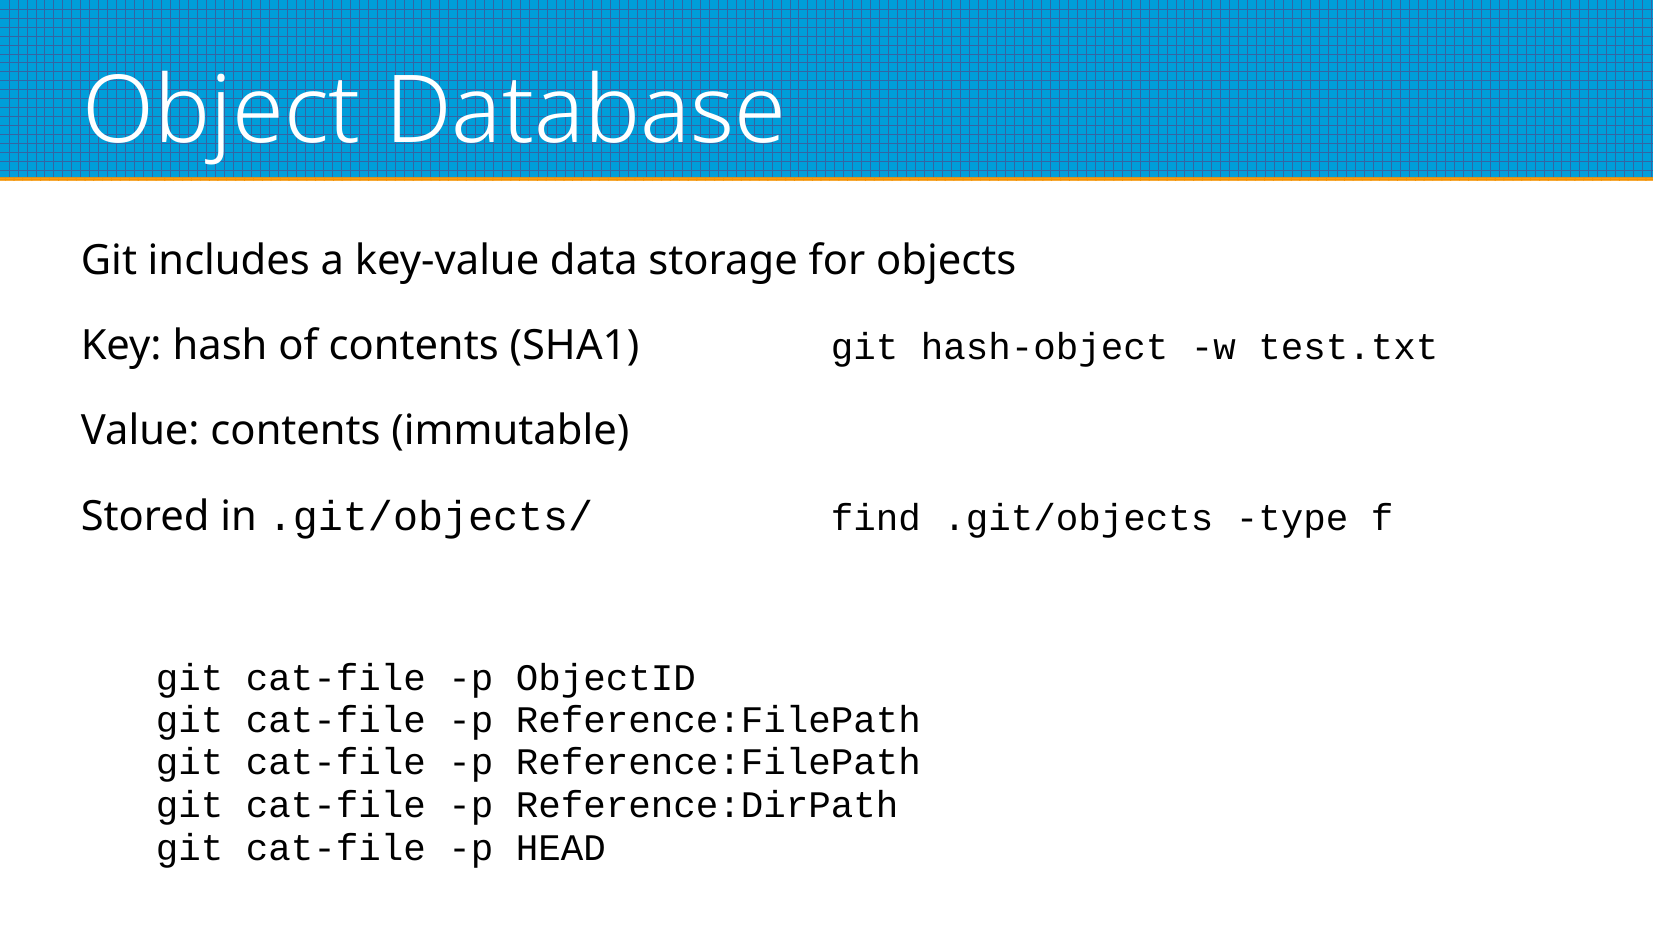

# Object Database
Git includes a key-value data storage for objects
Key: hash of contents (SHA1)			git hash-object -w test.txt
Value: contents (immutable)
Stored in .git/objects/				find .git/objects -type f
git cat-file -p ObjectID
git cat-file -p Reference:FilePath
git cat-file -p Reference:FilePath
git cat-file -p Reference:DirPath
git cat-file -p HEAD